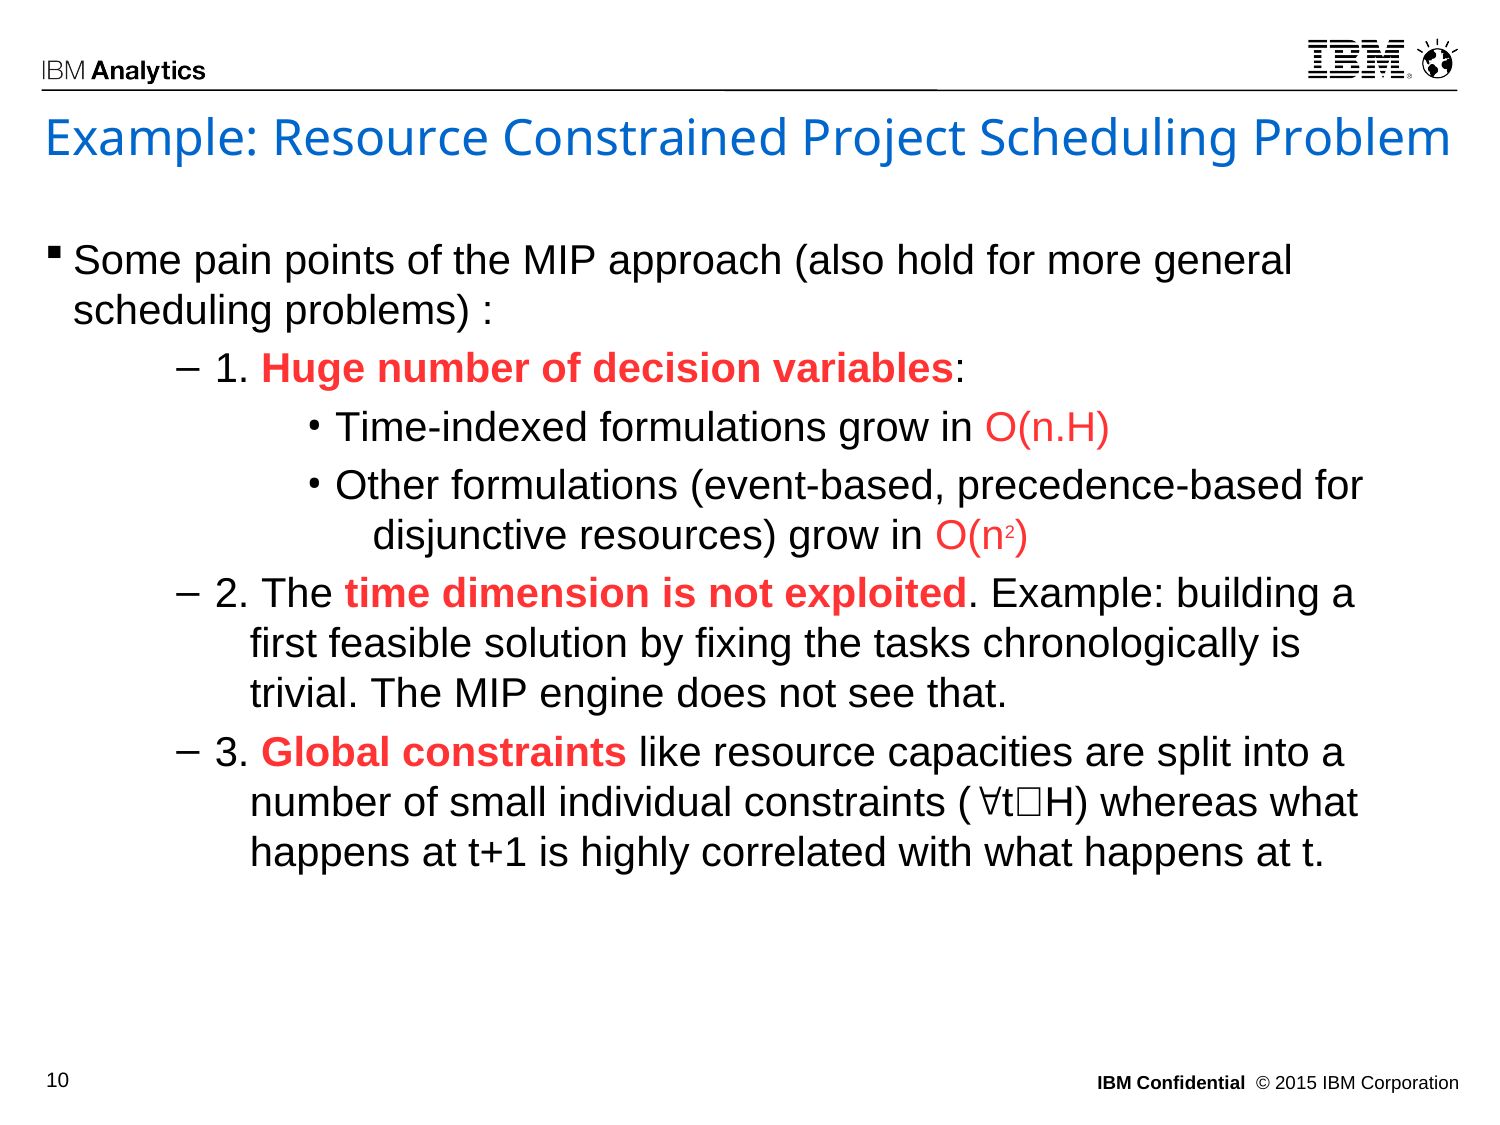

# Example: Resource Constrained Project Scheduling Problem
Some pain points of the MIP approach (also hold for more general scheduling problems) :
 1. Huge number of decision variables:
Time-indexed formulations grow in O(n.H)
Other formulations (event-based, precedence-based for disjunctive resources) grow in O(n2)
 2. The time dimension is not exploited. Example: building a first feasible solution by fixing the tasks chronologically is trivial. The MIP engine does not see that.
 3. Global constraints like resource capacities are split into a number of small individual constraints (tH) whereas what happens at t+1 is highly correlated with what happens at t.